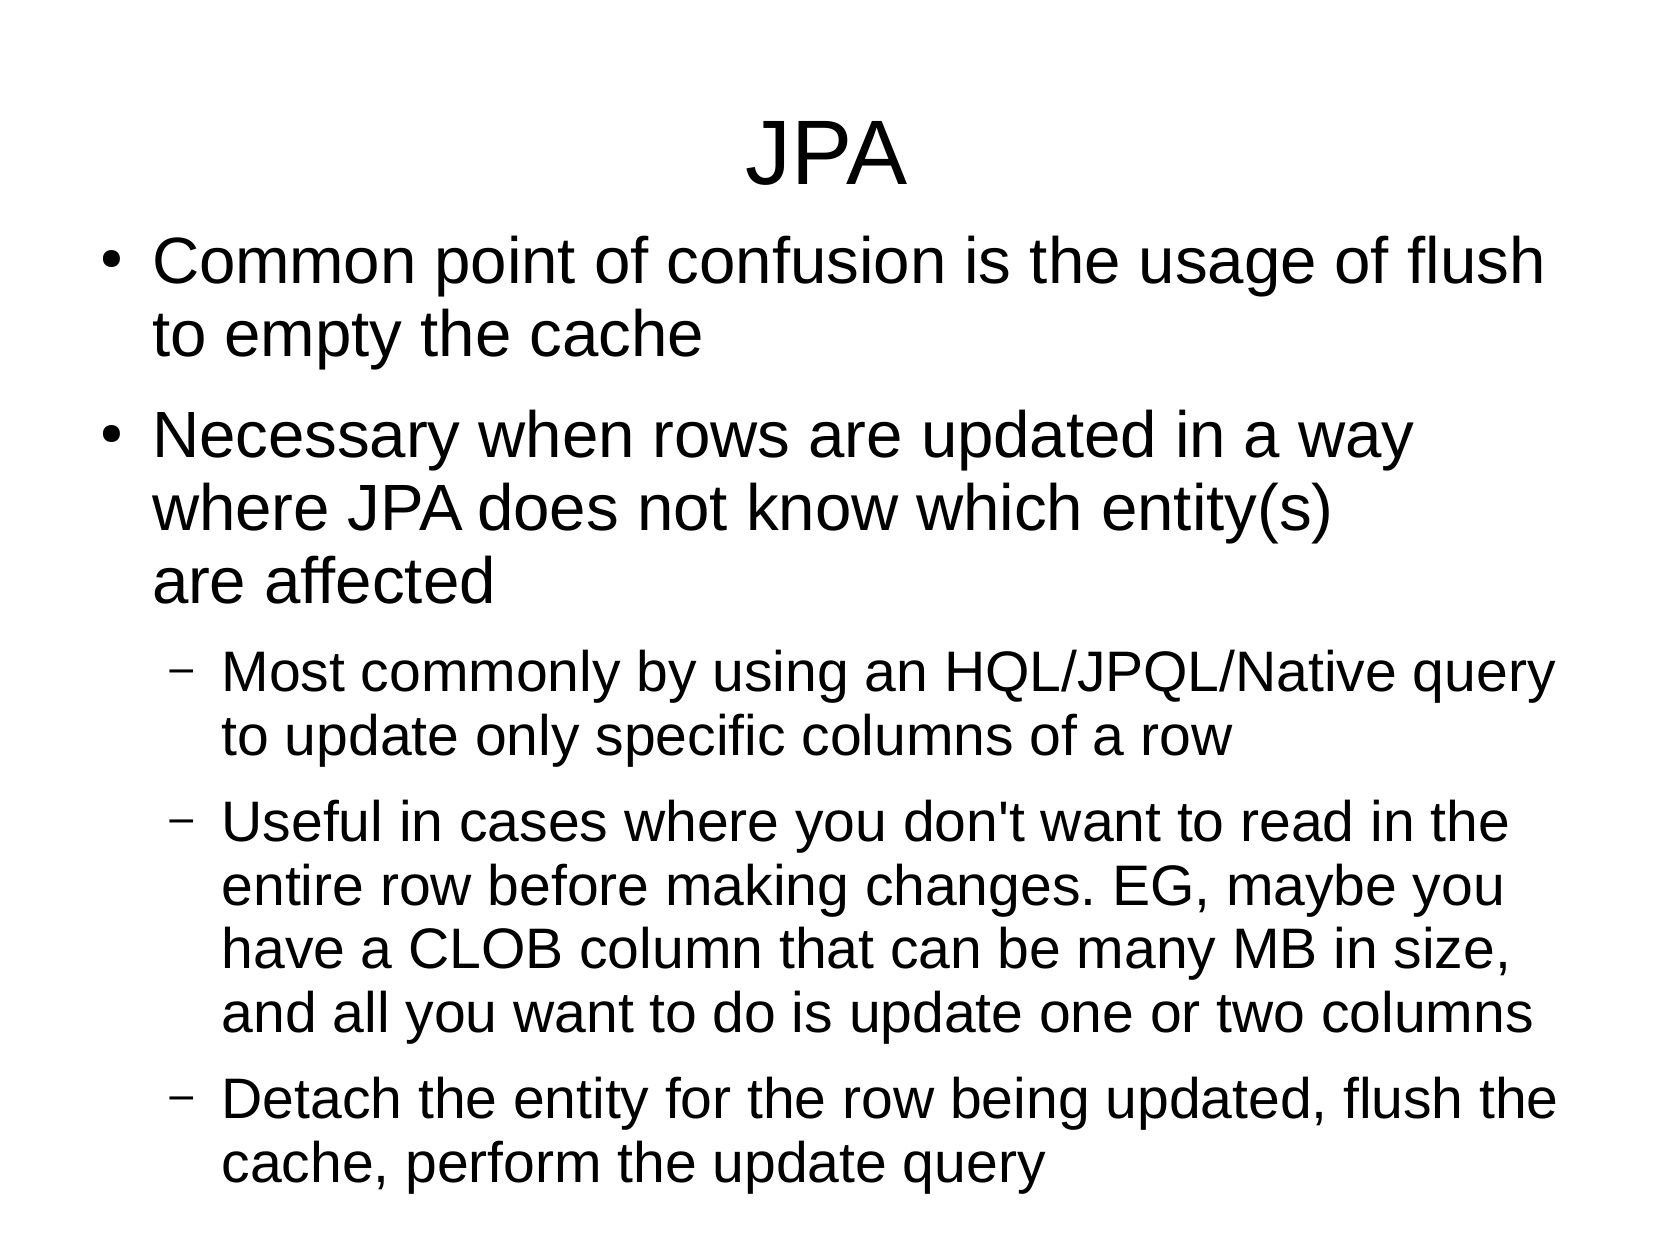

# JPA
Common point of confusion is the usage of flush to empty the cache
Necessary when rows are updated in a way where JPA does not know which entity(s)
are affected
Most commonly by using an HQL/JPQL/Native query to update only specific columns of a row
Useful in cases where you don't want to read in the entire row before making changes. EG, maybe you have a CLOB column that can be many MB in size, and all you want to do is update one or two columns
Detach the entity for the row being updated, flush the cache, perform the update query